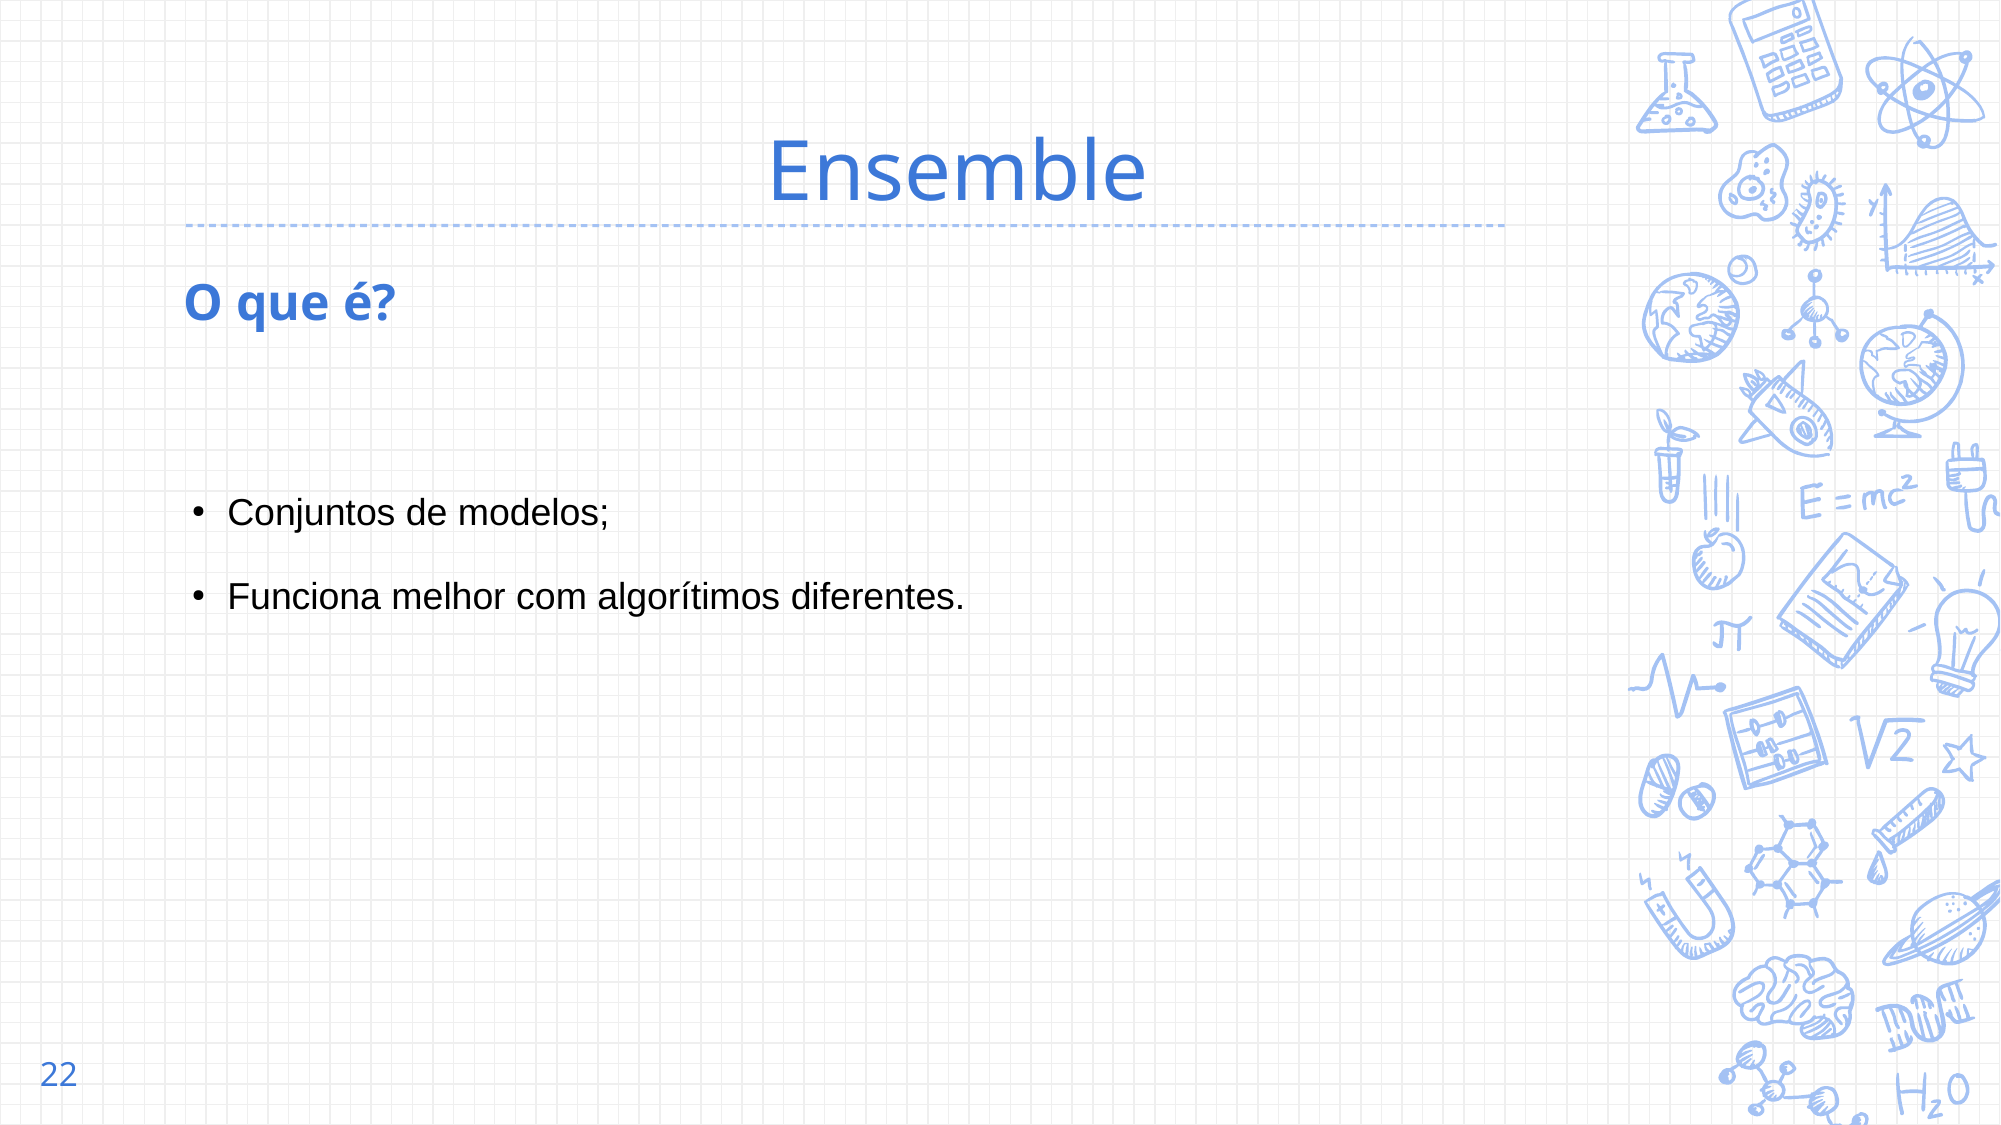

Ensemble
O que é?
Conjuntos de modelos;
Funciona melhor com algorítimos diferentes.